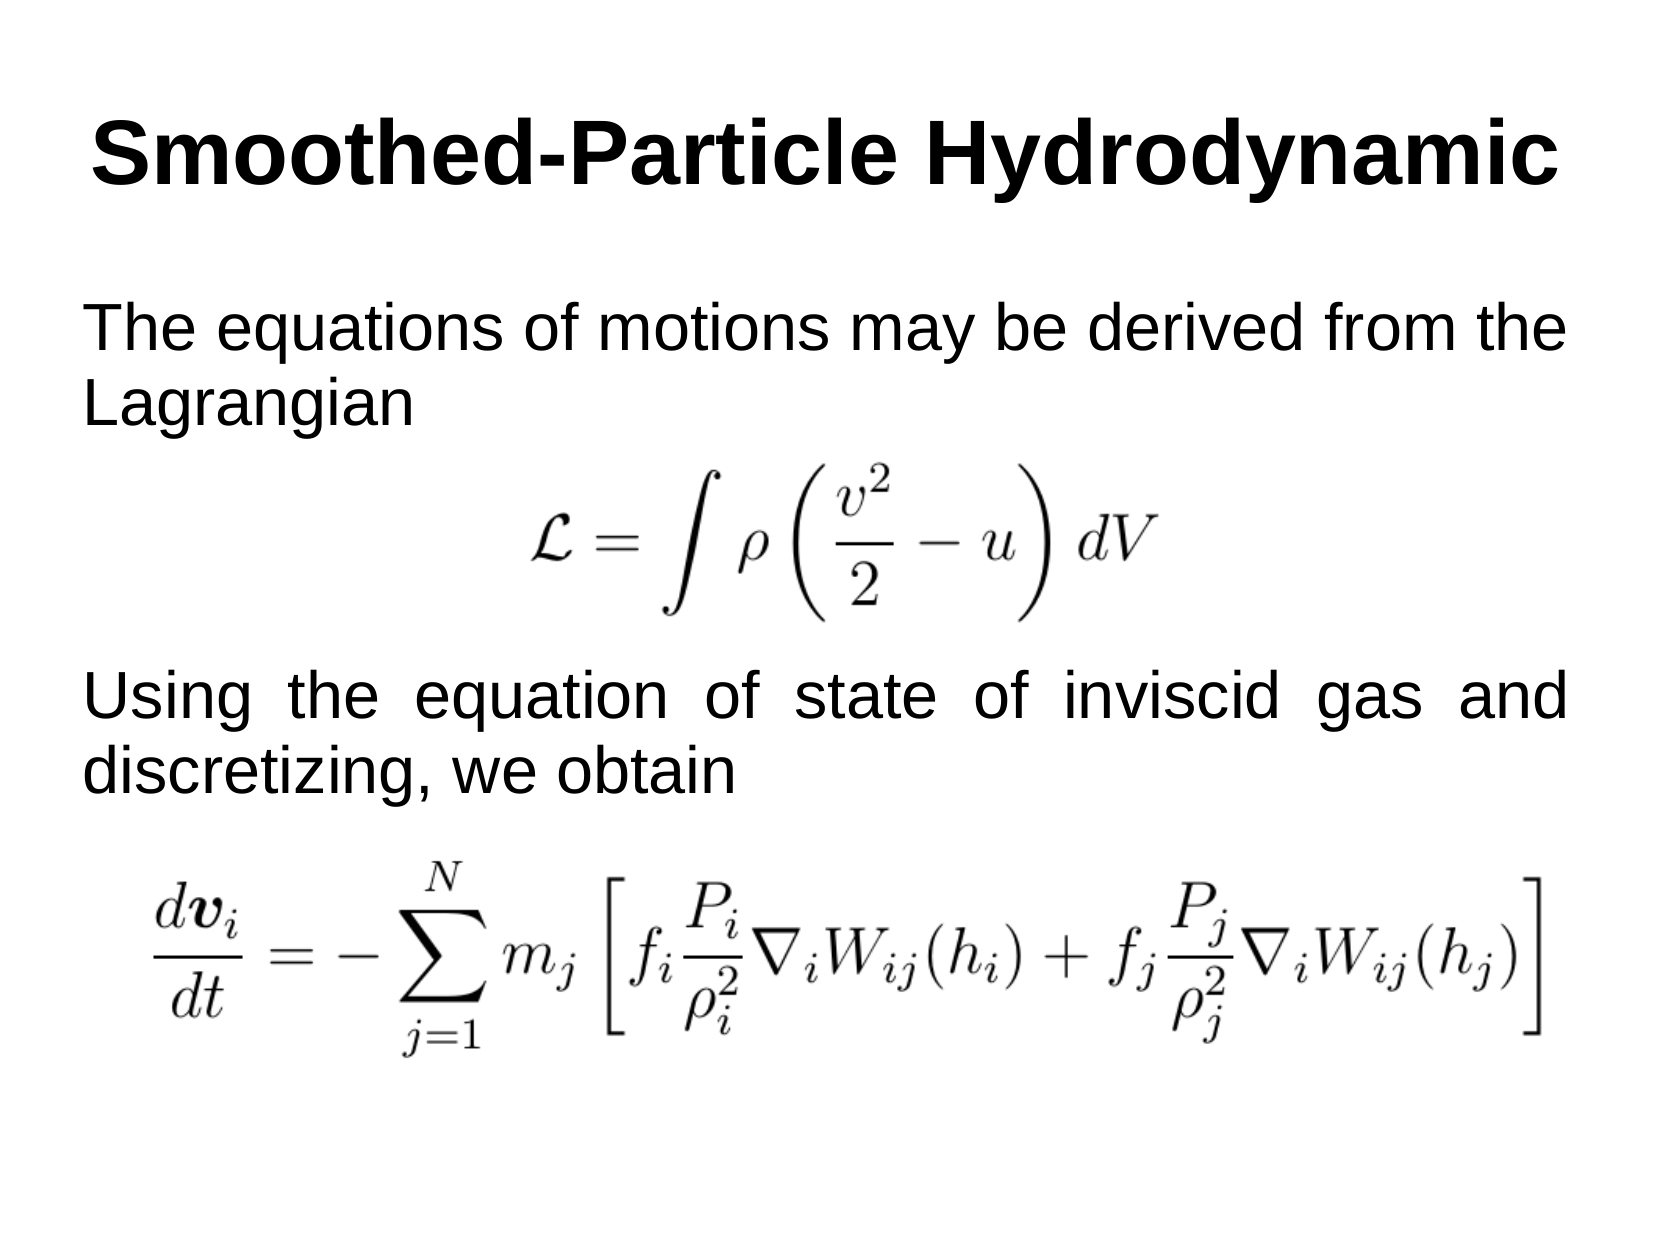

# Smoothed-Particle Hydrodynamic
The equations of motions may be derived from the Lagrangian
Using the equation of state of inviscid gas and discretizing, we obtain